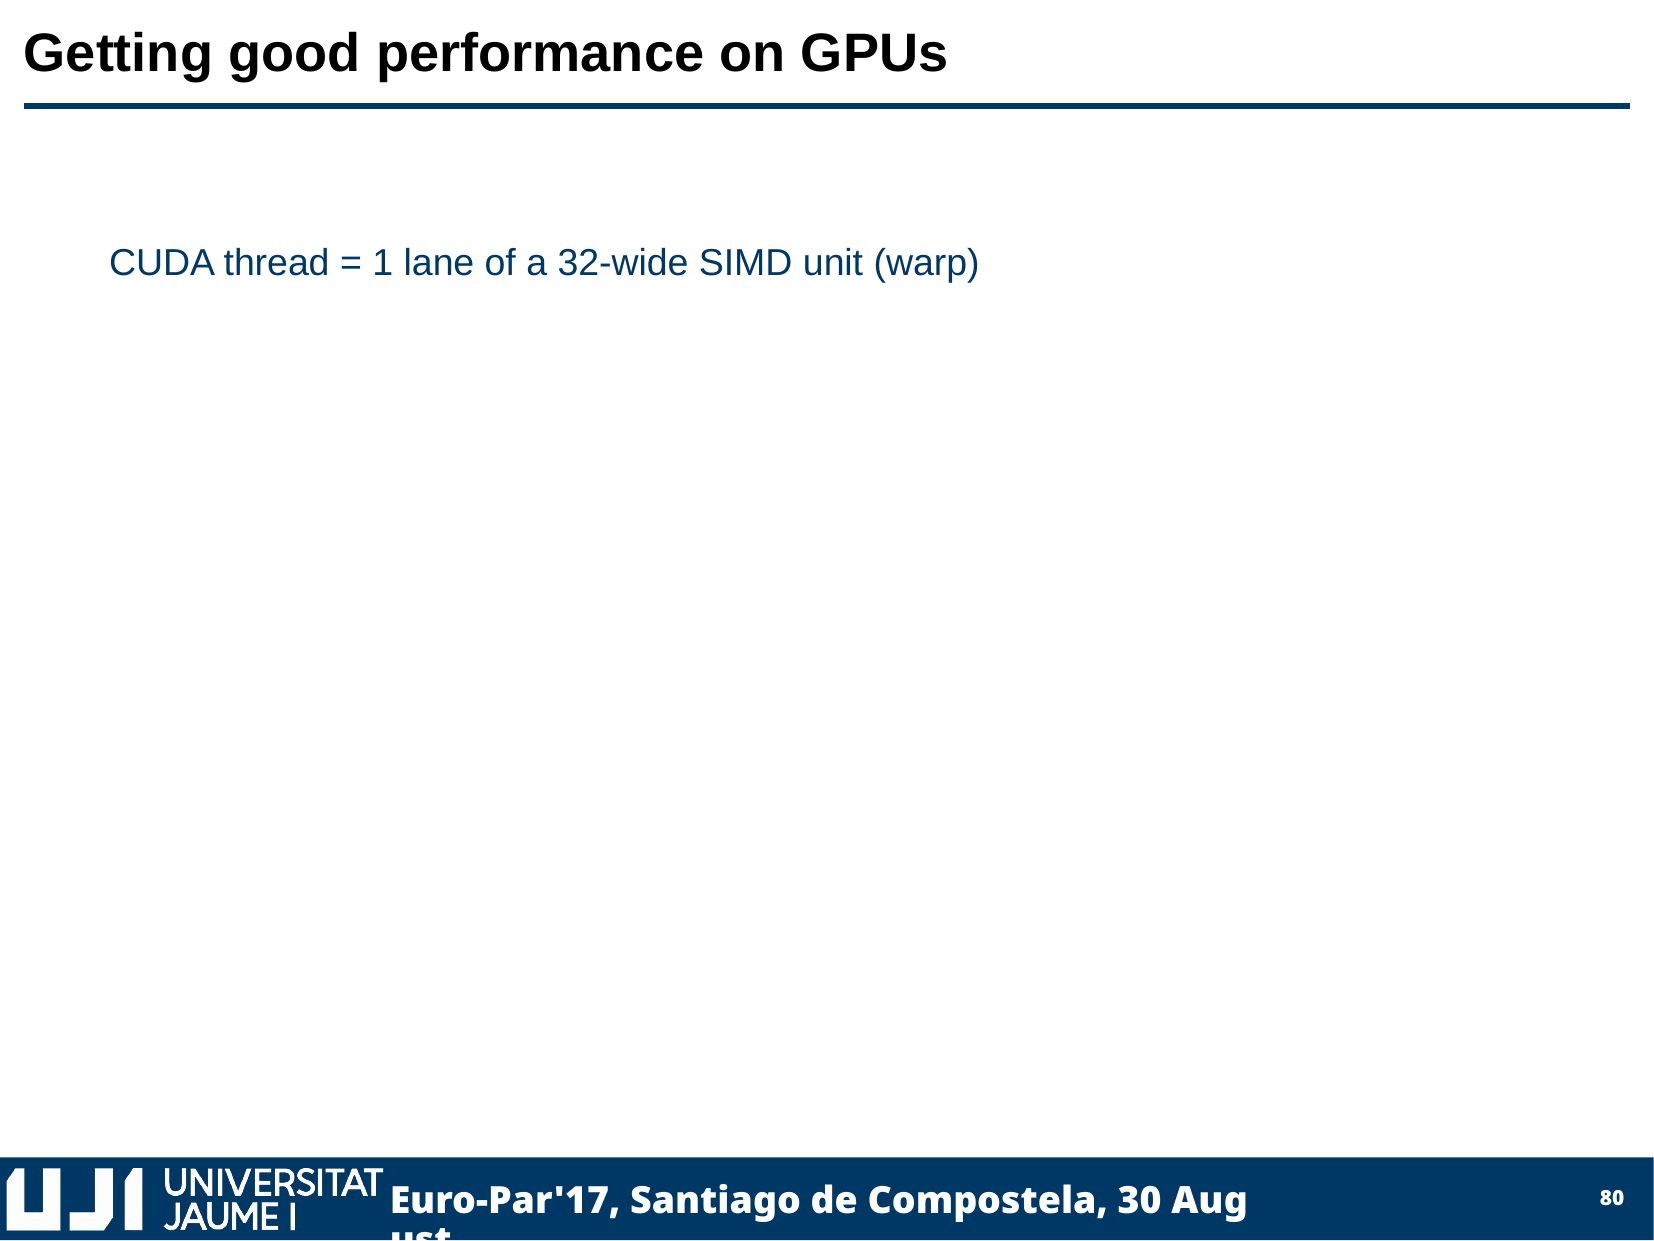

# Getting good performance on GPUs
CUDA thread = 1 lane of a 32-wide SIMD unit (warp)
Euro-Par'17, Santiago de Compostela, 30 August
80